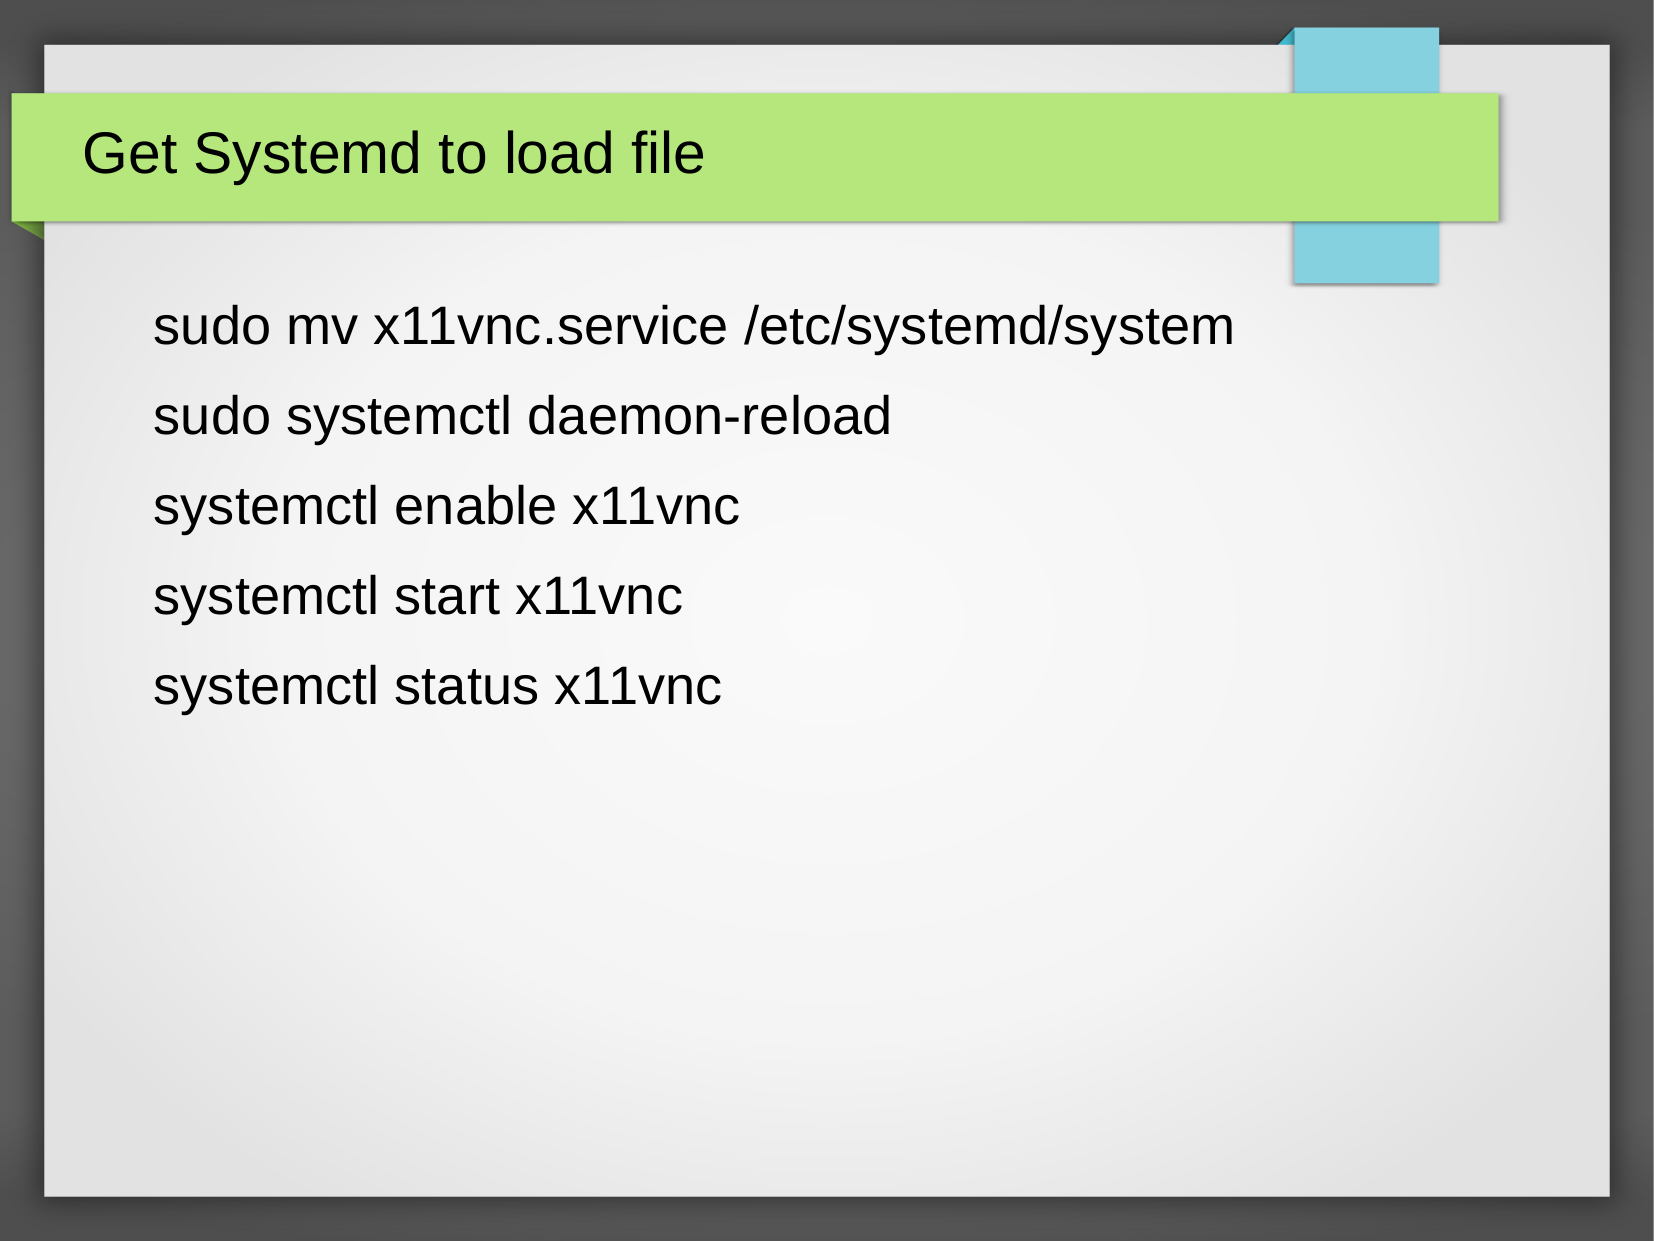

# Get Systemd to load file
sudo mv x11vnc.service /etc/systemd/system
sudo systemctl daemon-reload
systemctl enable x11vnc
systemctl start x11vnc
systemctl status x11vnc